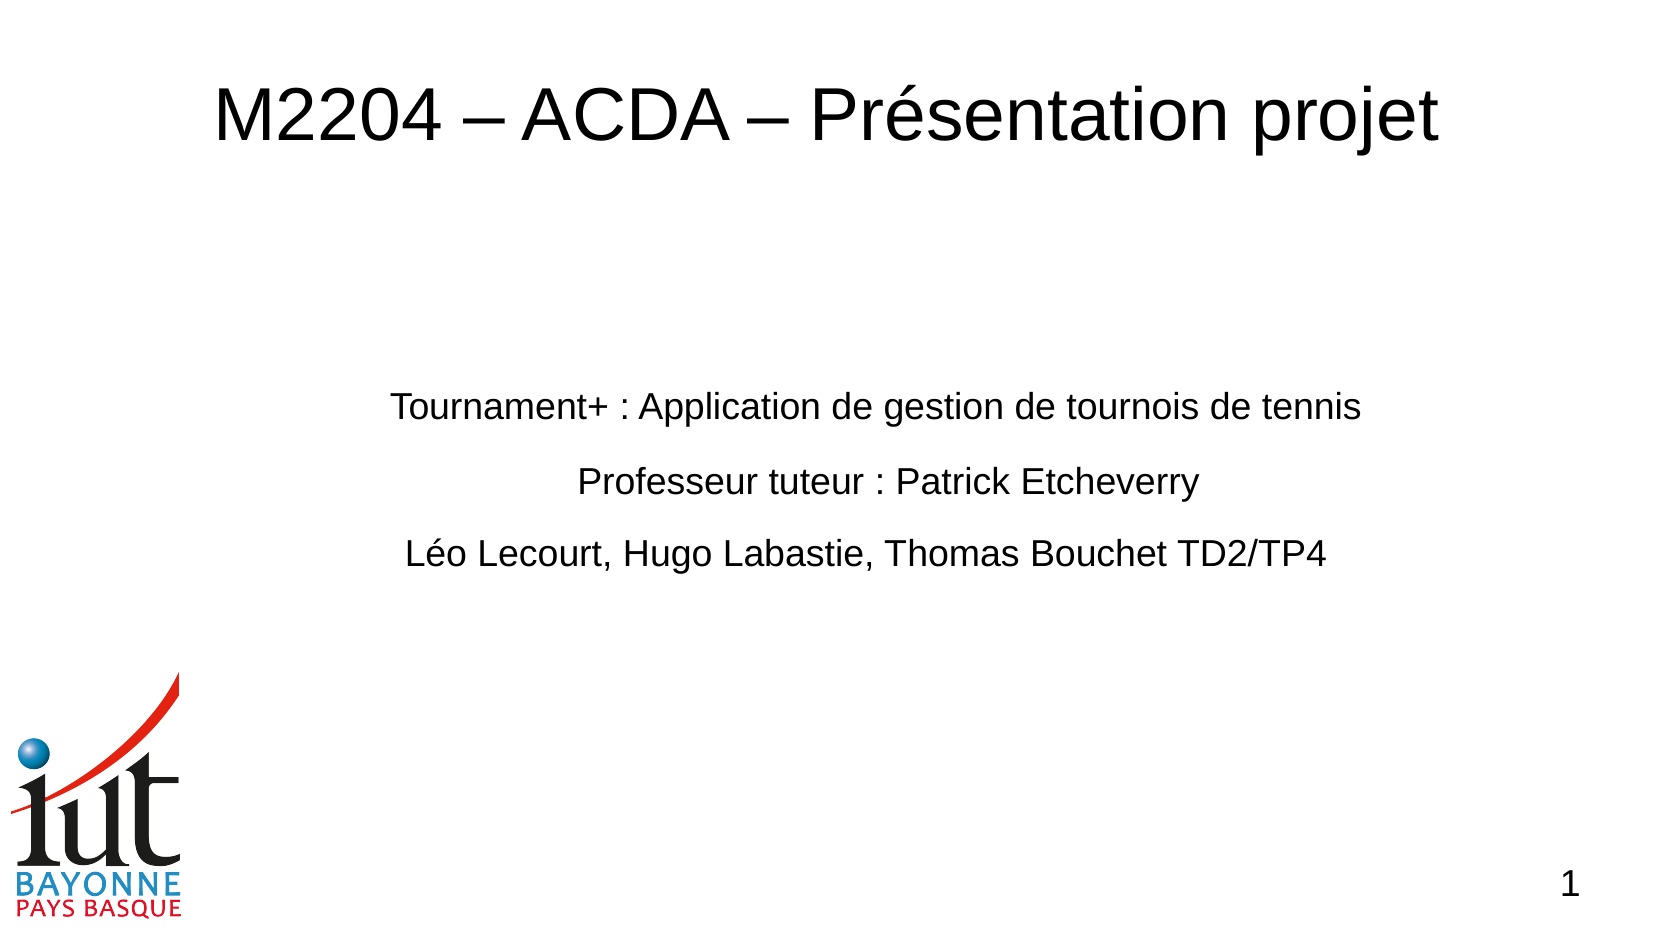

# M2204 – ACDA – Présentation projet
Tournament+ : Application de gestion de tournois de tennis
Professeur tuteur : Patrick Etcheverry
Léo Lecourt, Hugo Labastie, Thomas Bouchet TD2/TP4